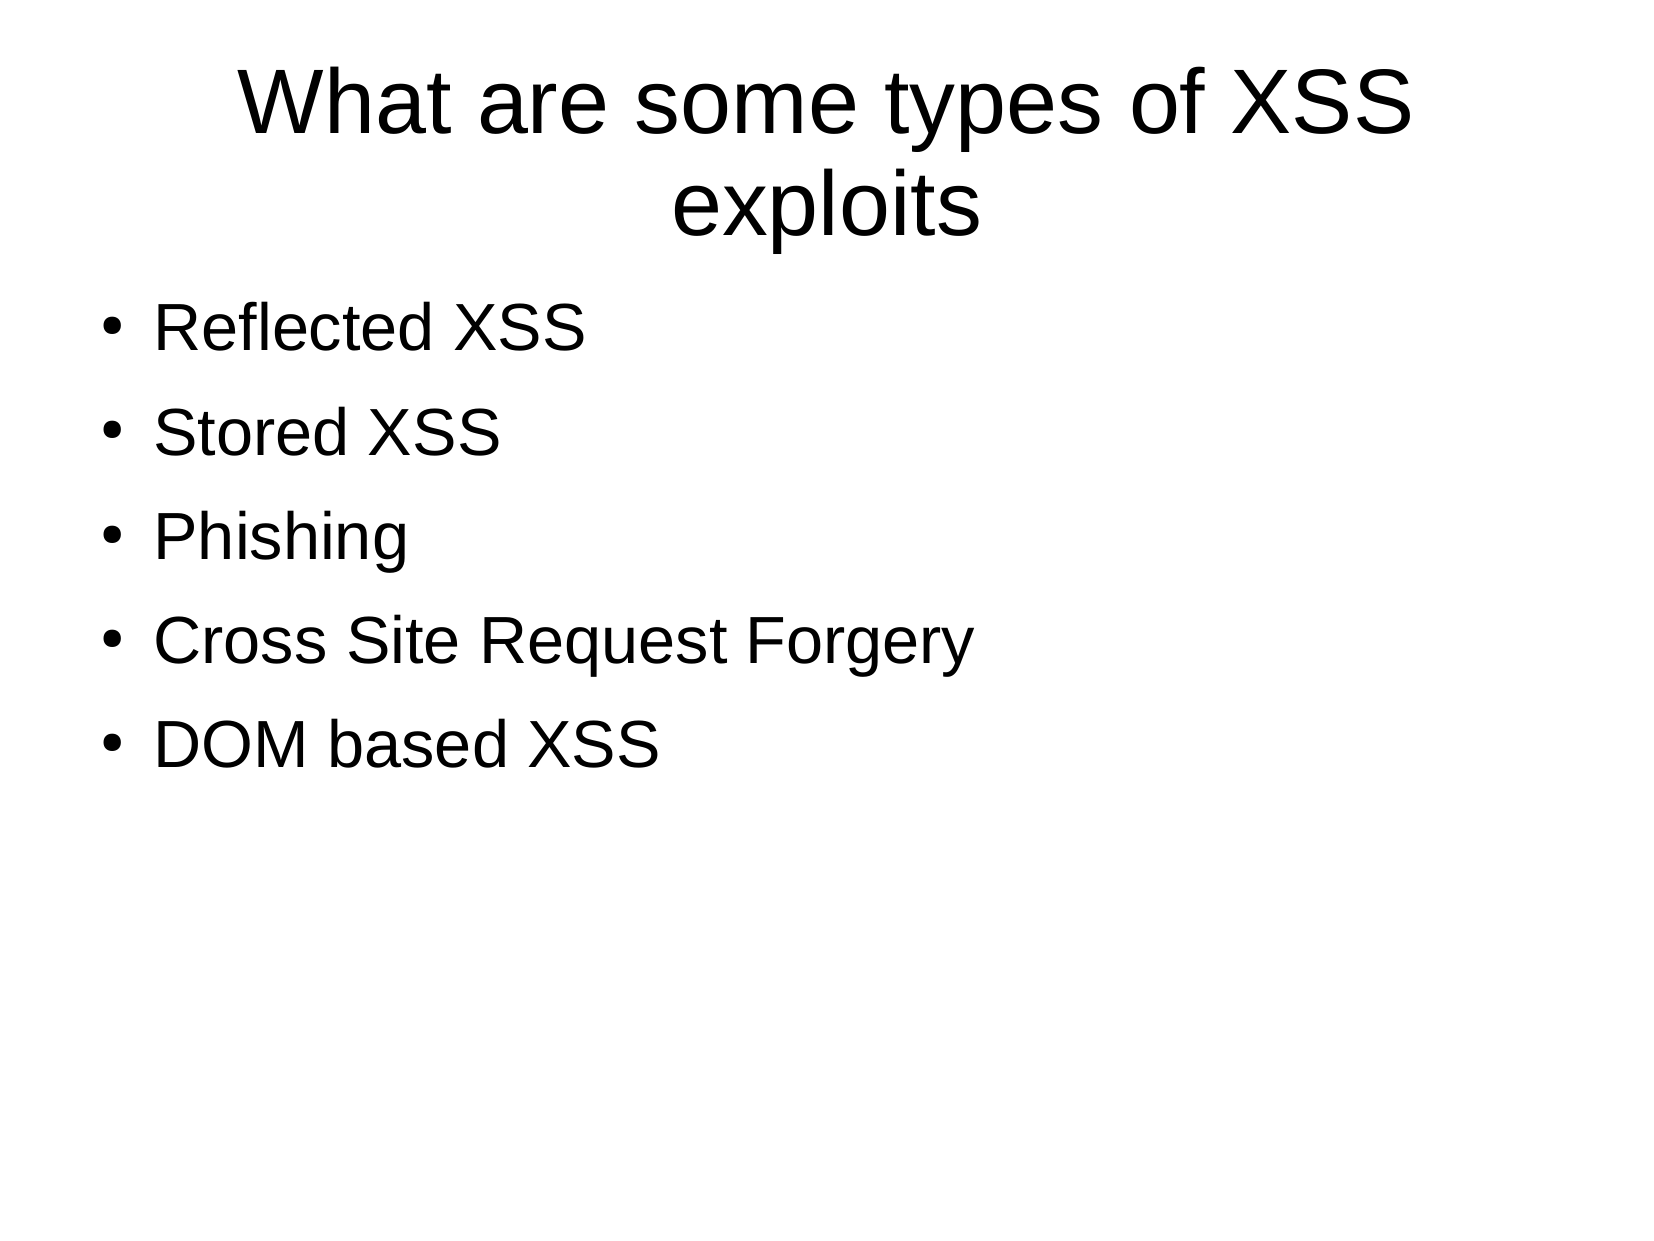

# What are some types of XSS exploits
Reflected XSS
Stored XSS
Phishing
Cross Site Request Forgery
DOM based XSS